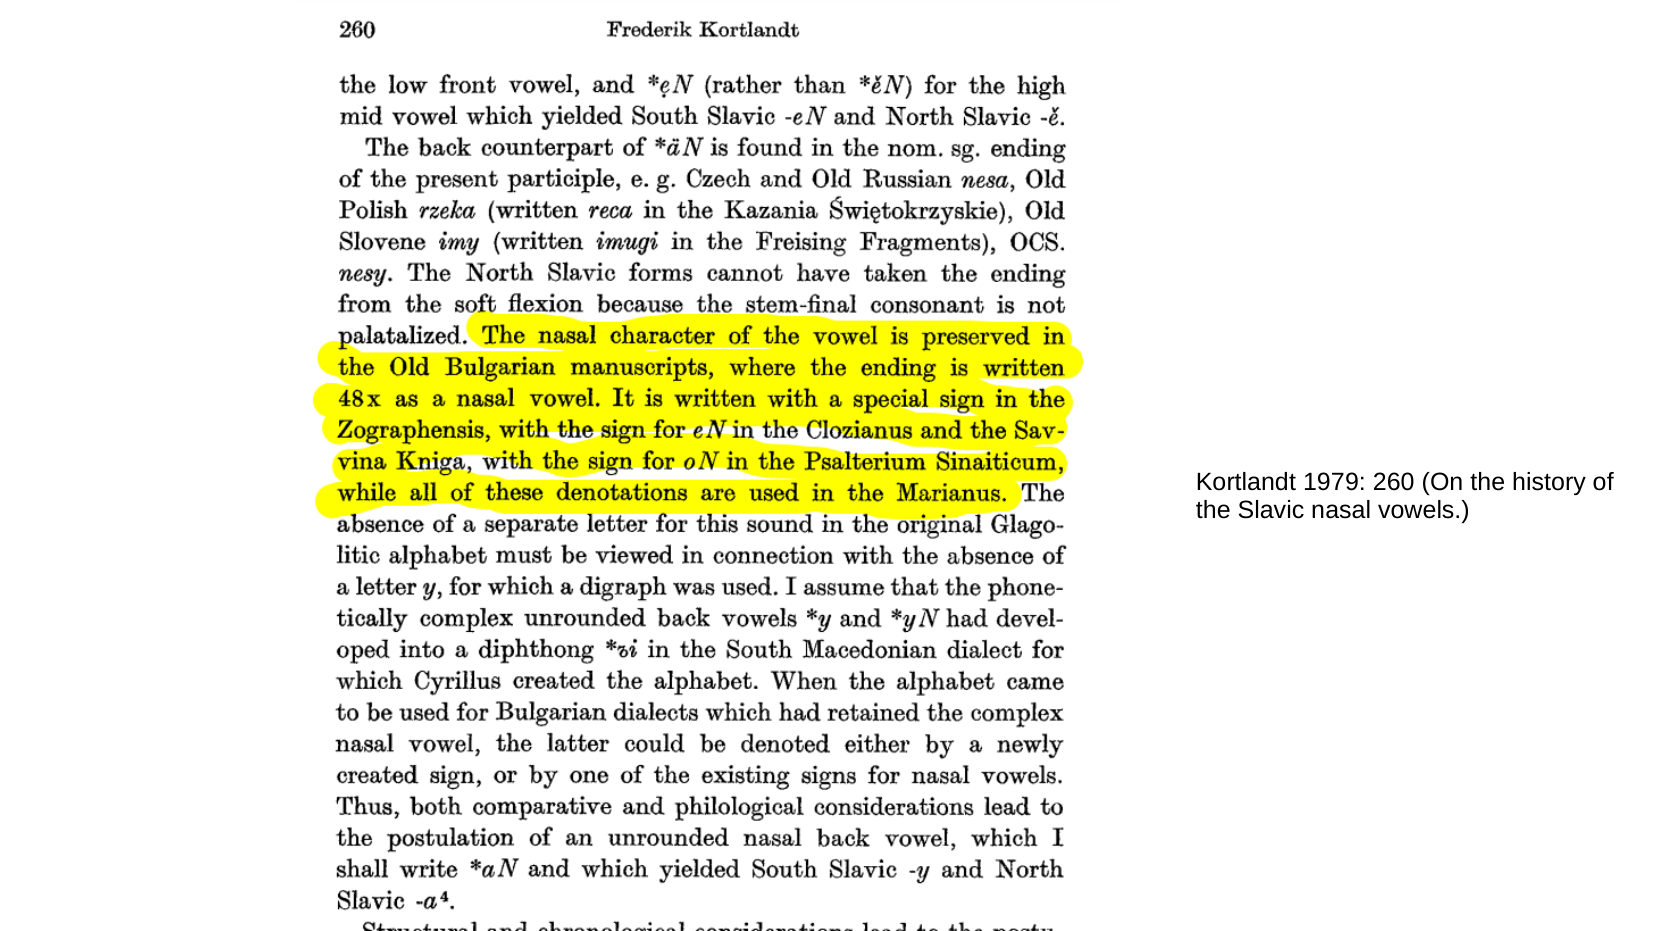

Kortlandt 1979: 260 (On the history of the Slavic nasal vowels.)